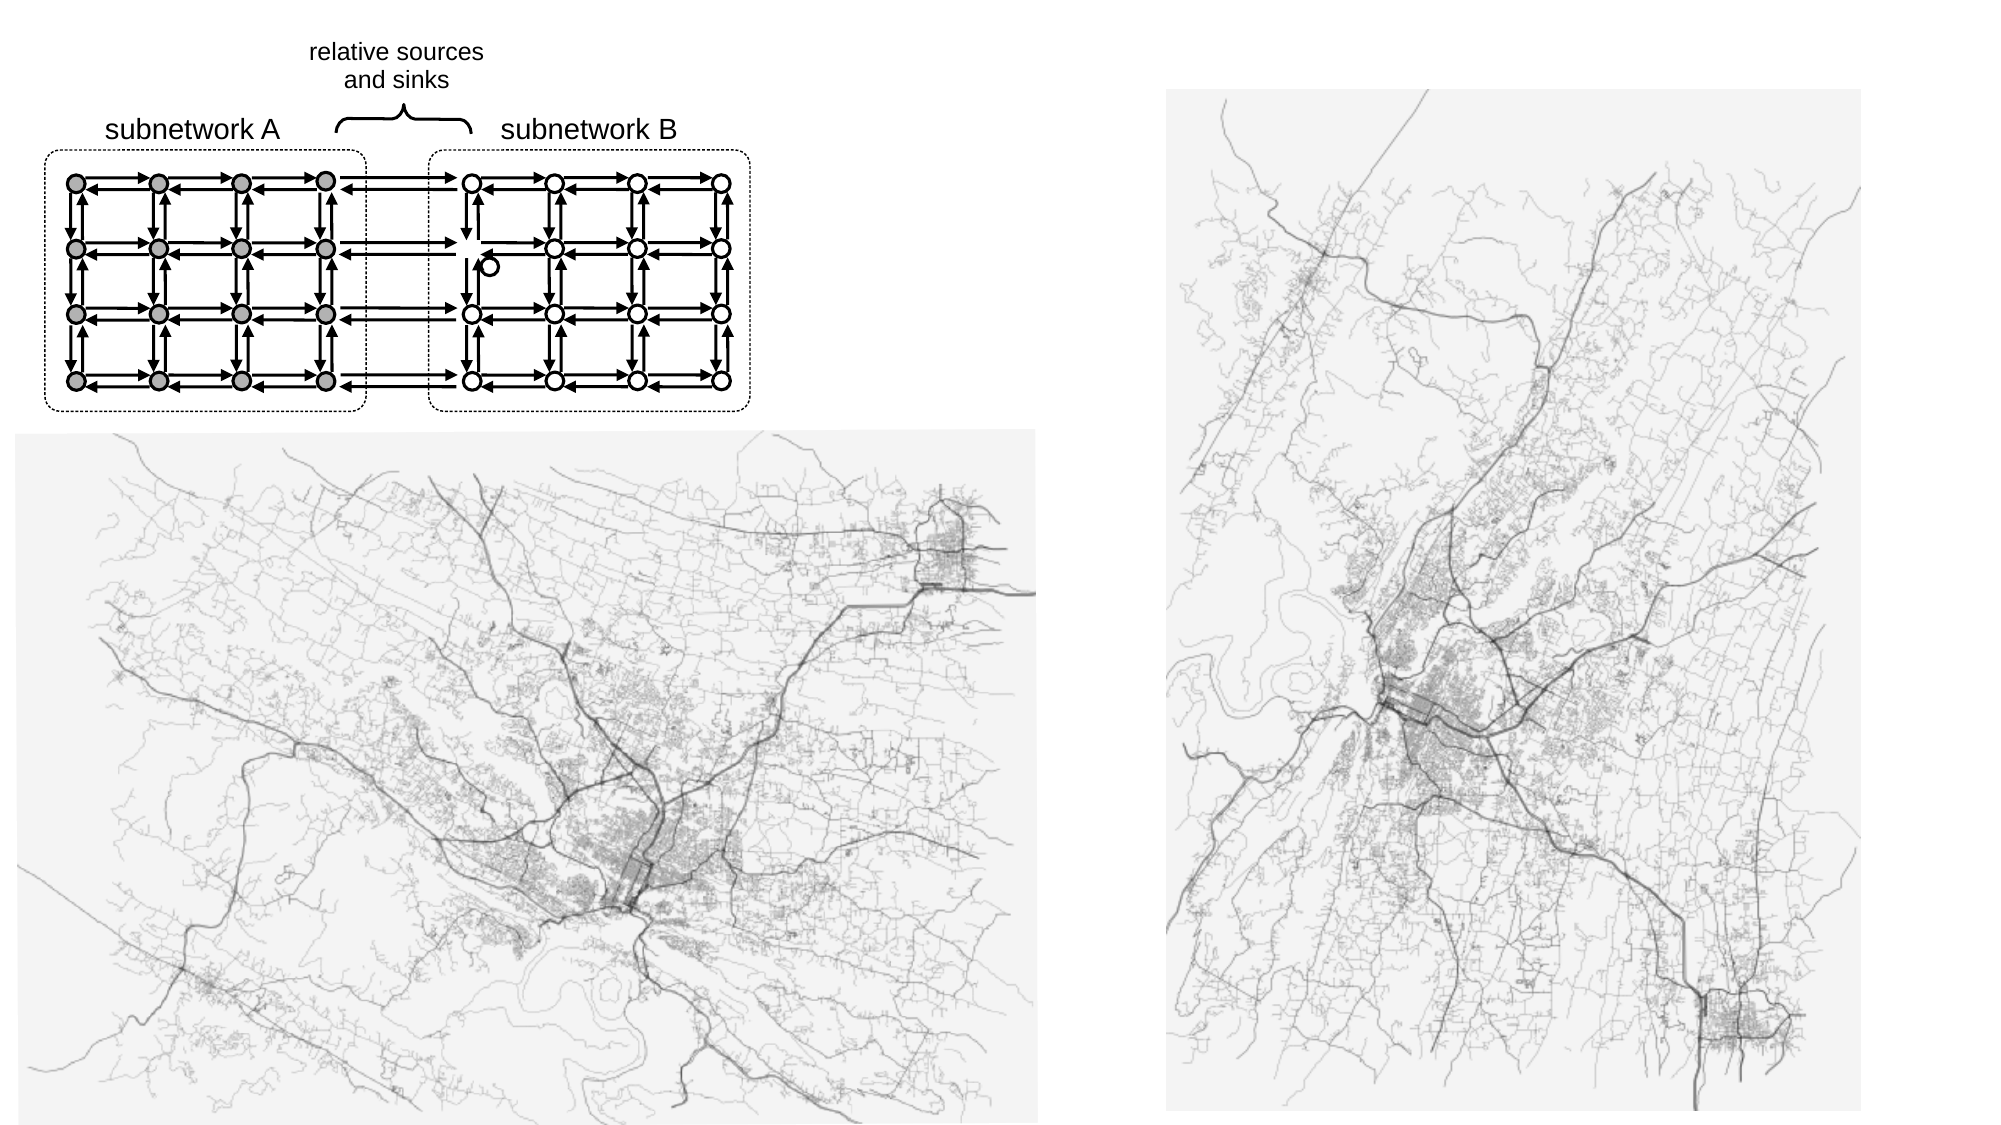

relative sources and sinks
subnetwork A
subnetwork B